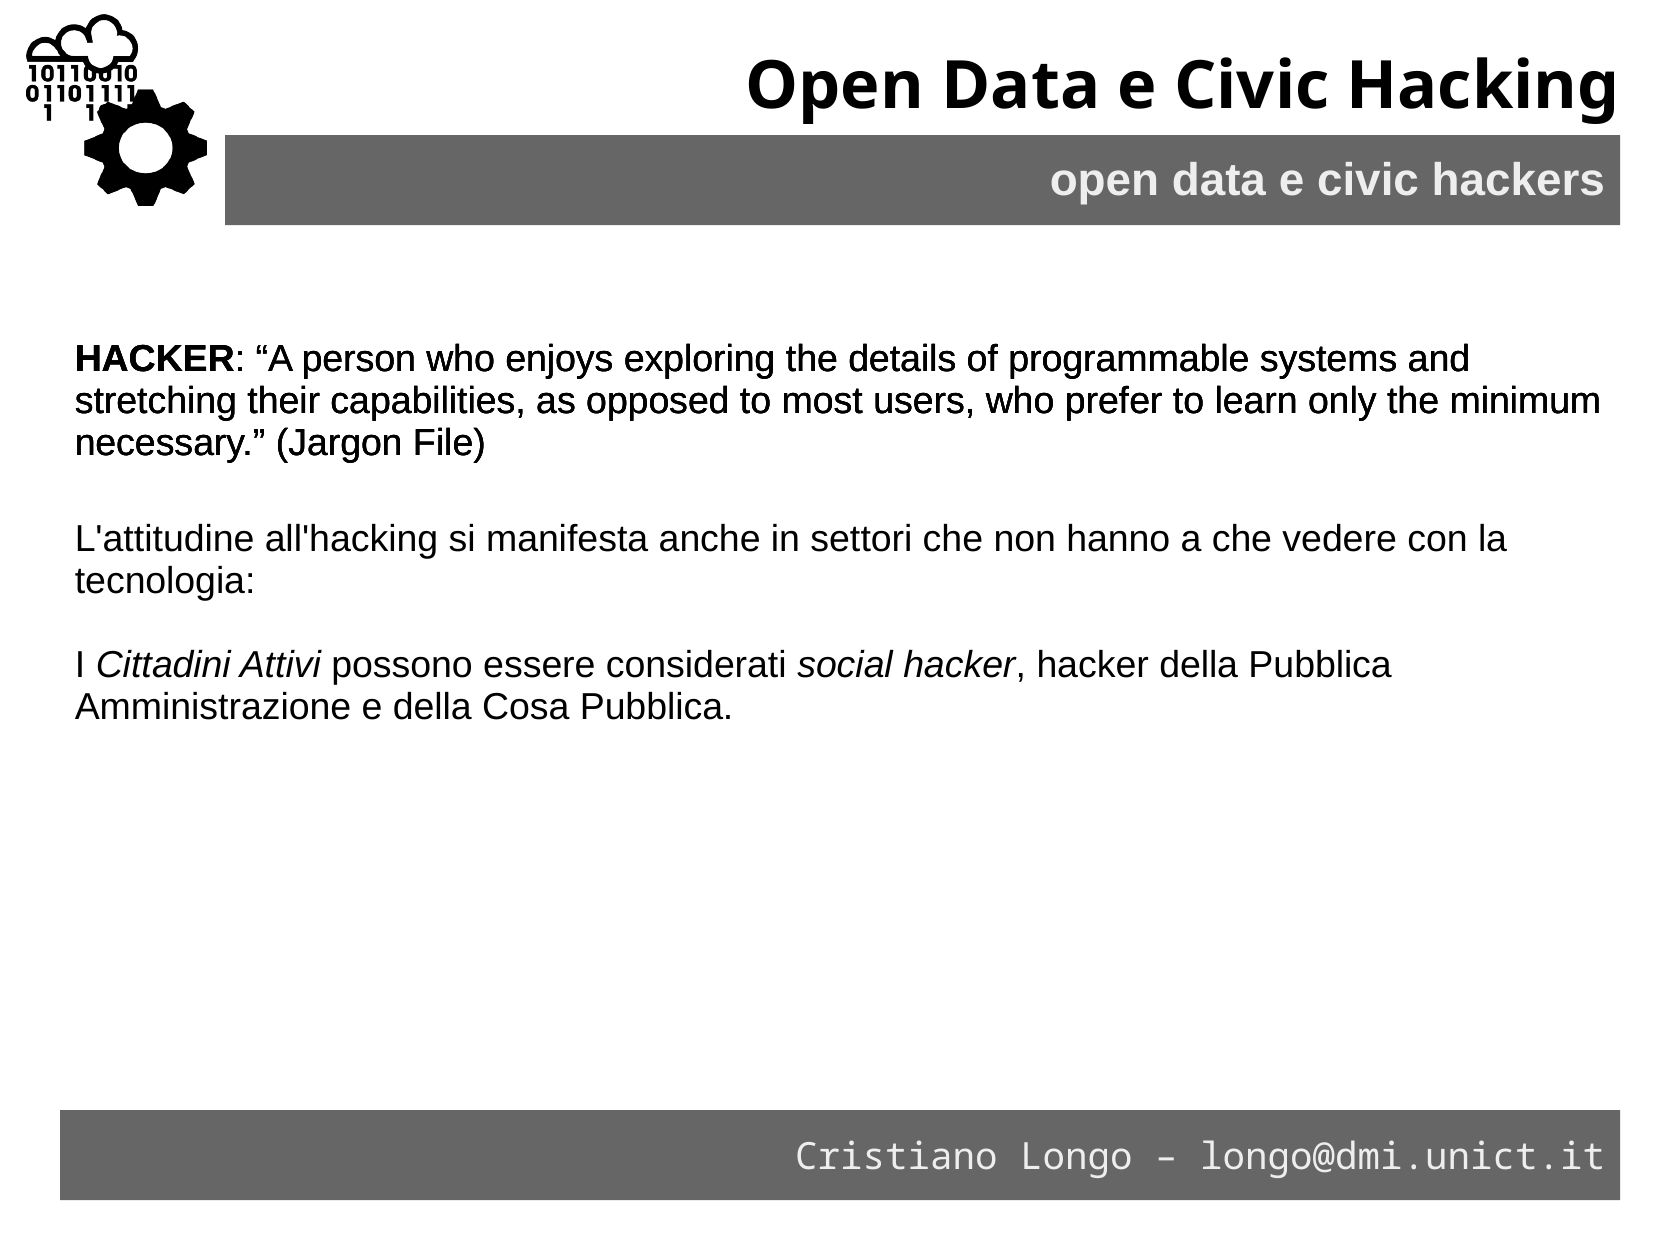

Open Data e Civic Hacking
open data e civic hackers
HACKER: “A person who enjoys exploring the details of programmable systems and stretching their capabilities, as opposed to most users, who prefer to learn only the minimum necessary.” (Jargon File)
HACKER: “A person who enjoys exploring the details of programmable systems and stretching their capabilities, as opposed to most users, who prefer to learn only the minimum necessary.” (Jargon File)
HACKER: “A person who enjoys exploring the details of programmable systems and stretching their capabilities, as opposed to most users, who prefer to learn only the minimum necessary.” (Jargon File)
L'attitudine all'hacking si manifesta anche in settori che non hanno a che vedere con la tecnologia:
I Cittadini Attivi possono essere considerati social hacker, hacker della Pubblica Amministrazione e della Cosa Pubblica.
Cristiano Longo – longo@dmi.unict.it